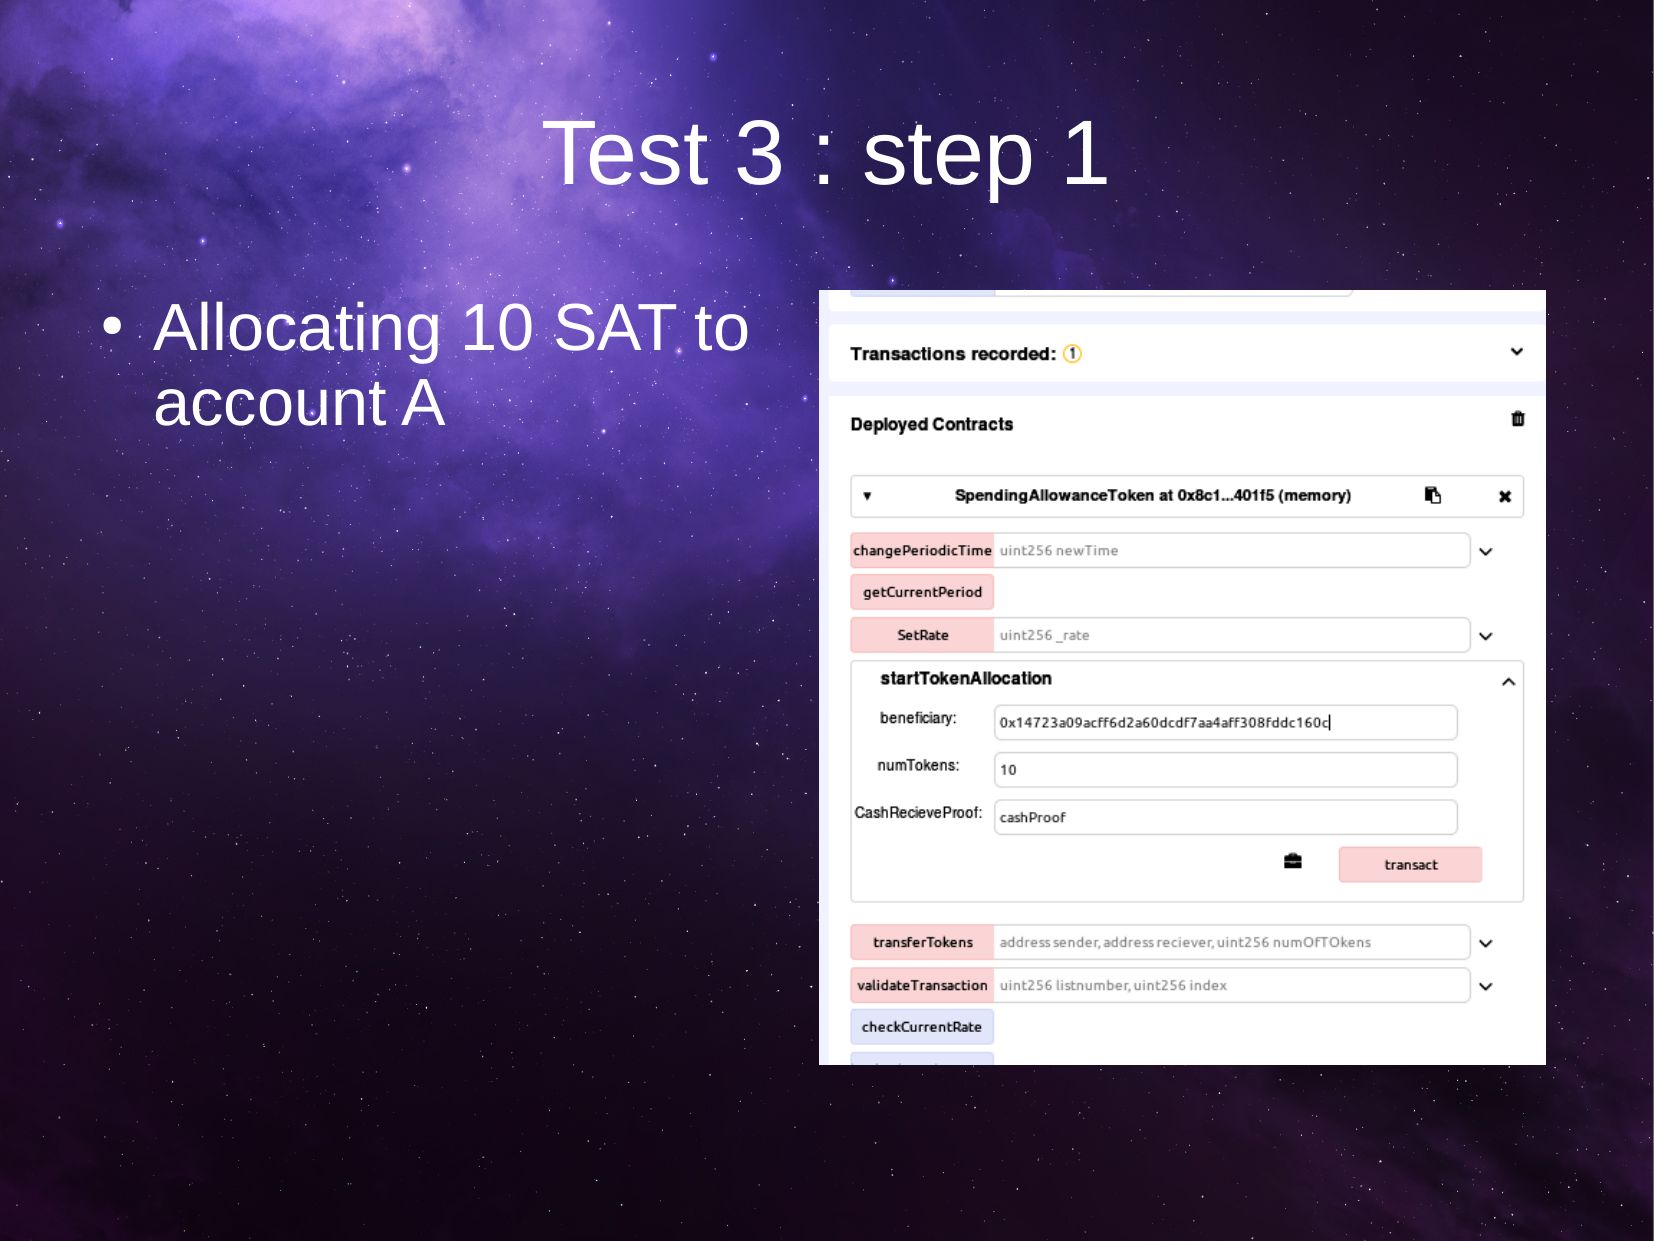

# Test 3 : step 1
Allocating 10 SAT to account A